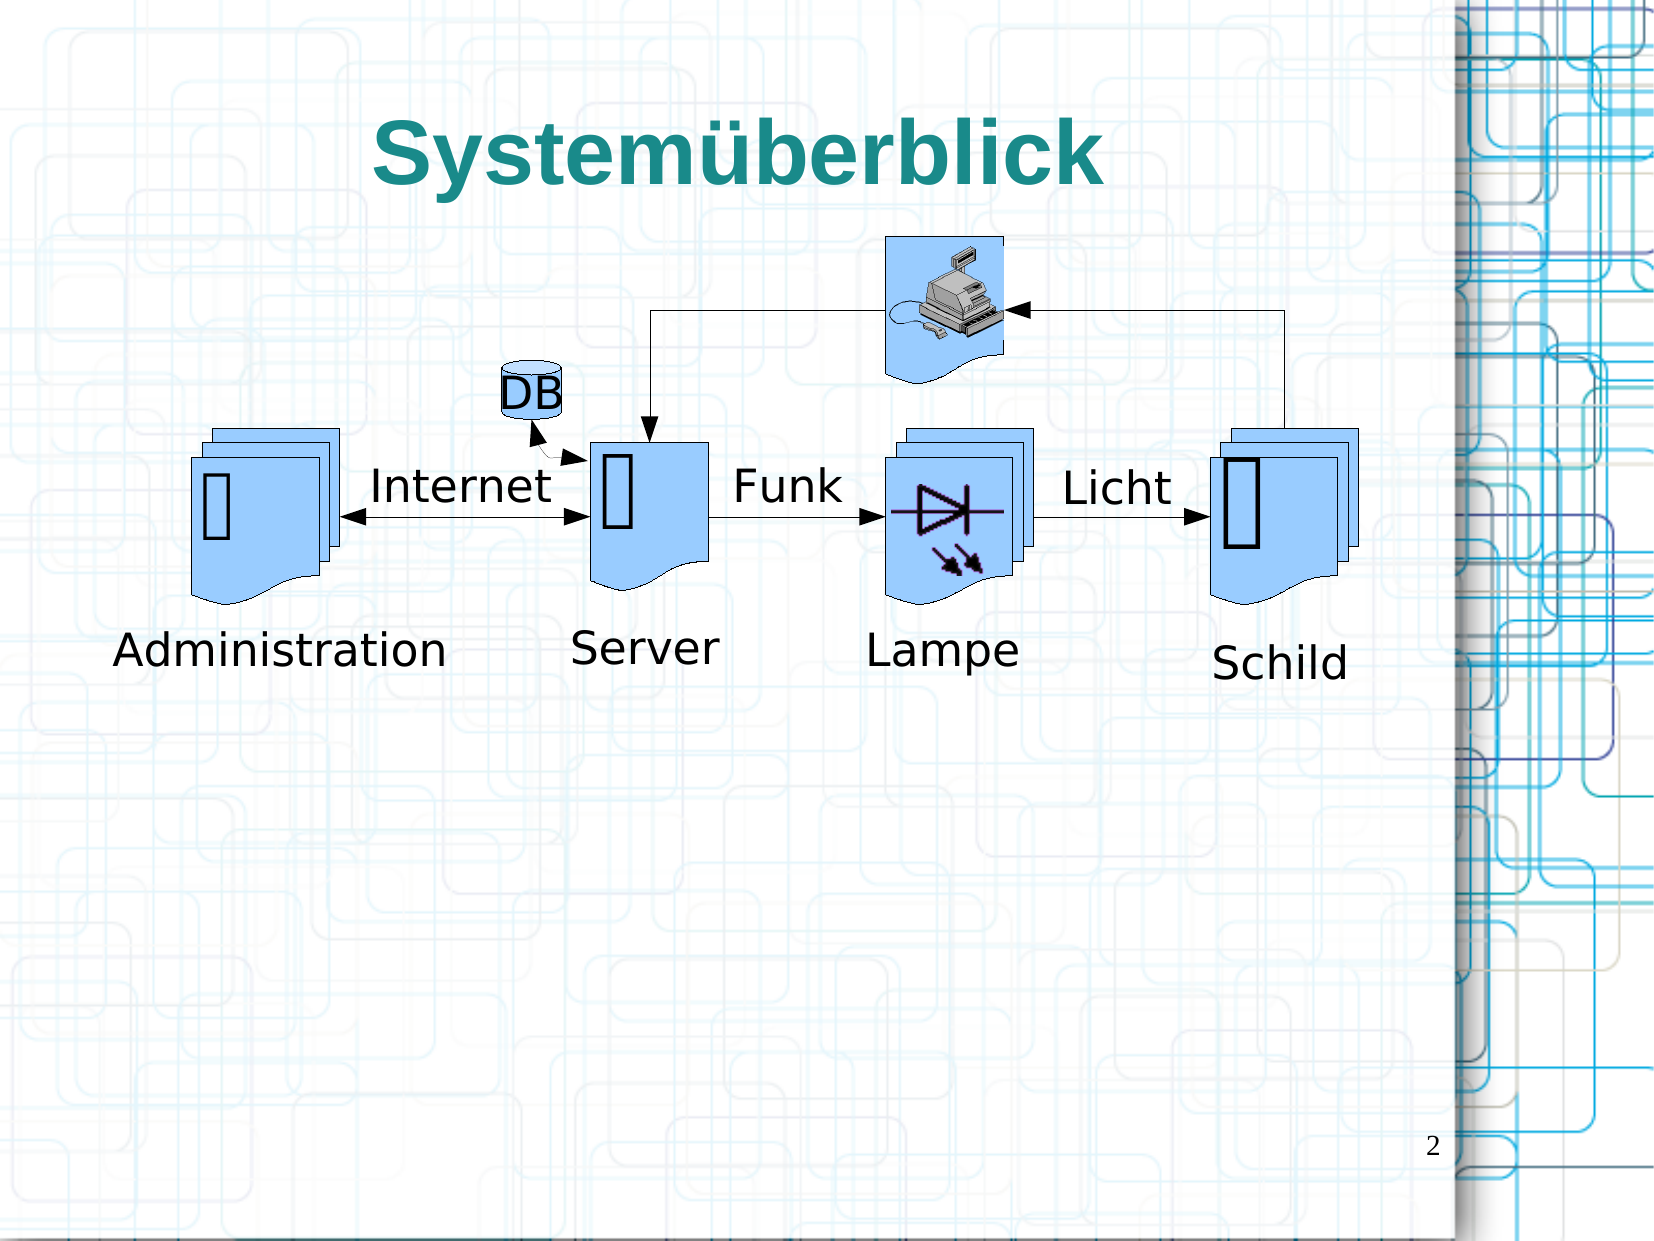

# Systemüberblick
DB
:


Internet
Funk
Licht
Server
Administration
Lampe
Schild
2